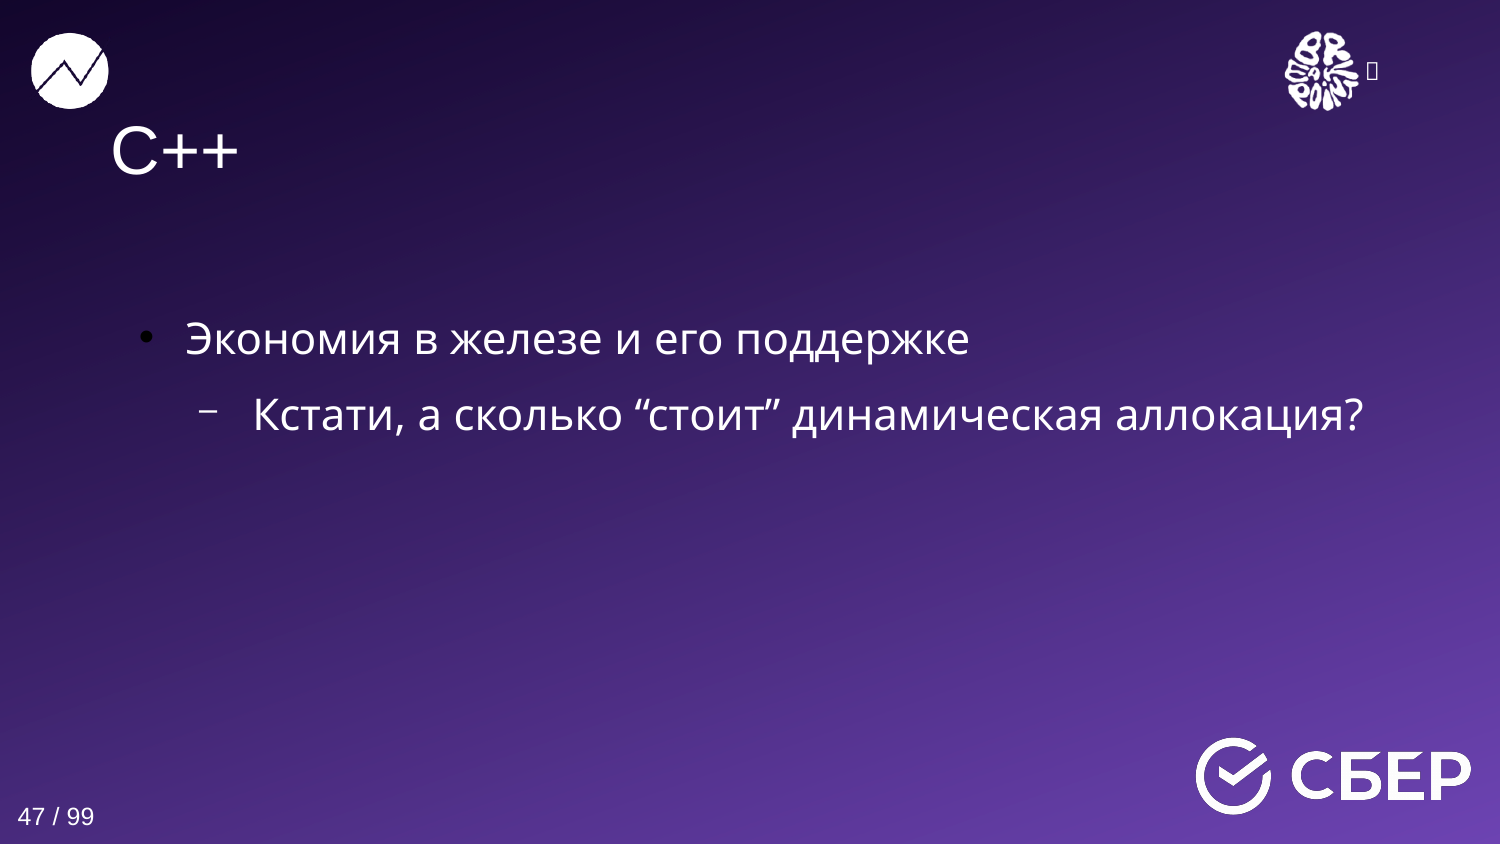

🐙
# C++
Экономия в железе и его поддержке
Кстати, а сколько “стоит” динамическая аллокация?